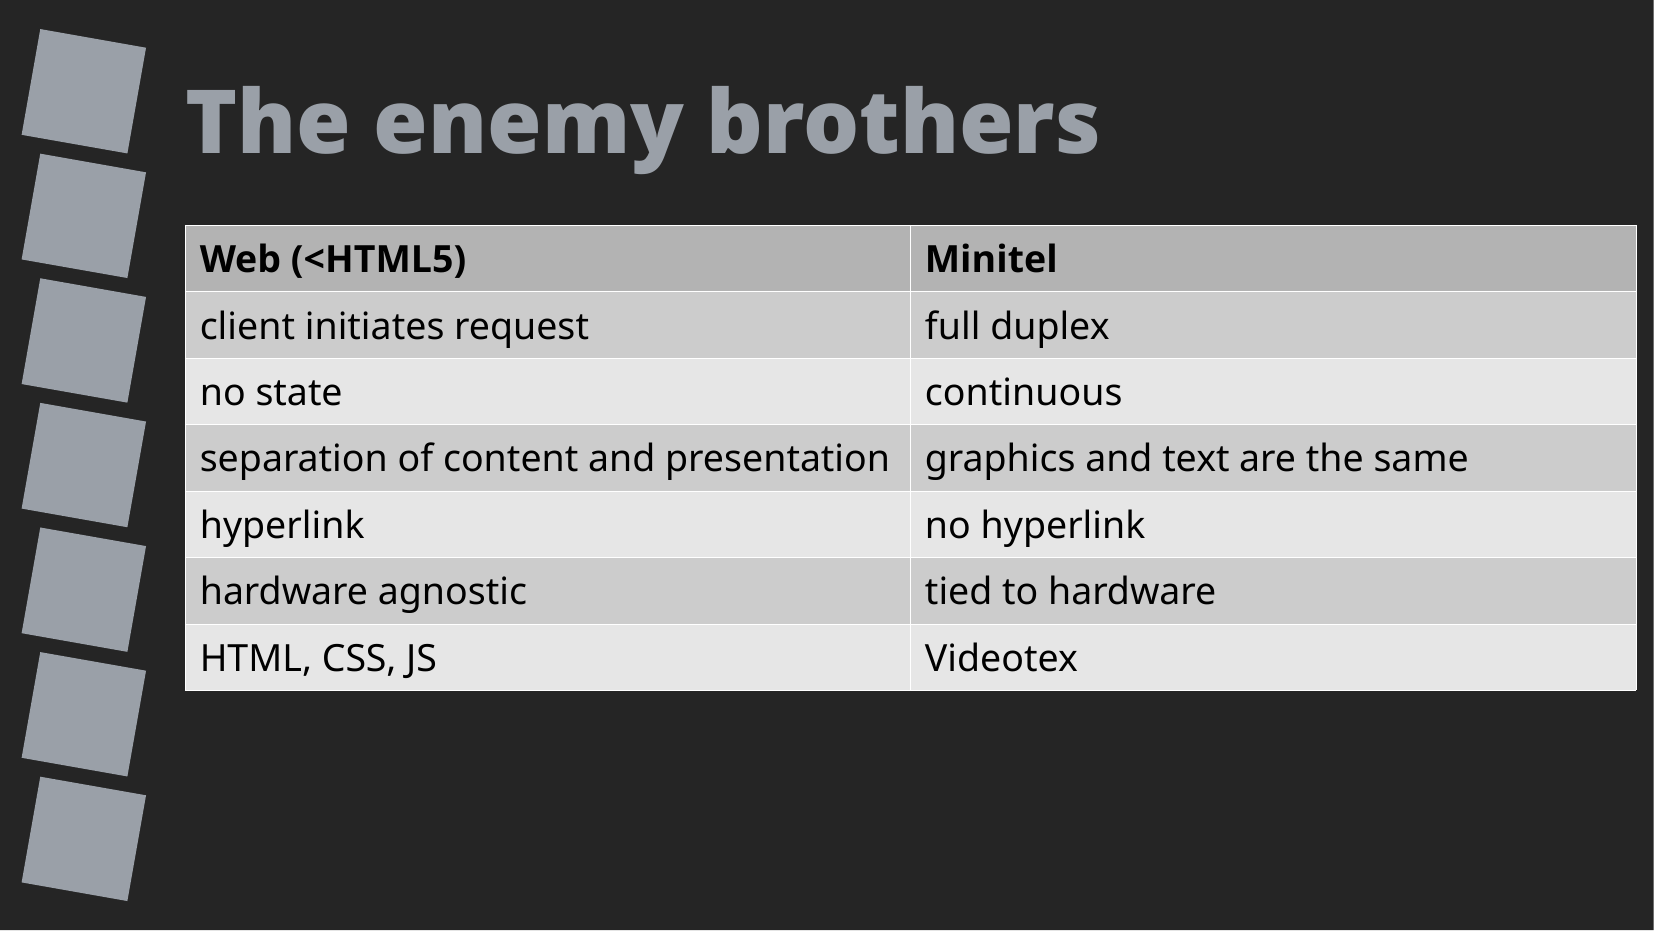

# The enemy brothers
| Web (<HTML5) | Minitel |
| --- | --- |
| client initiates request | full duplex |
| no state | continuous |
| separation of content and presentation | graphics and text are the same |
| hyperlink | no hyperlink |
| hardware agnostic | tied to hardware |
| HTML, CSS, JS | Videotex |